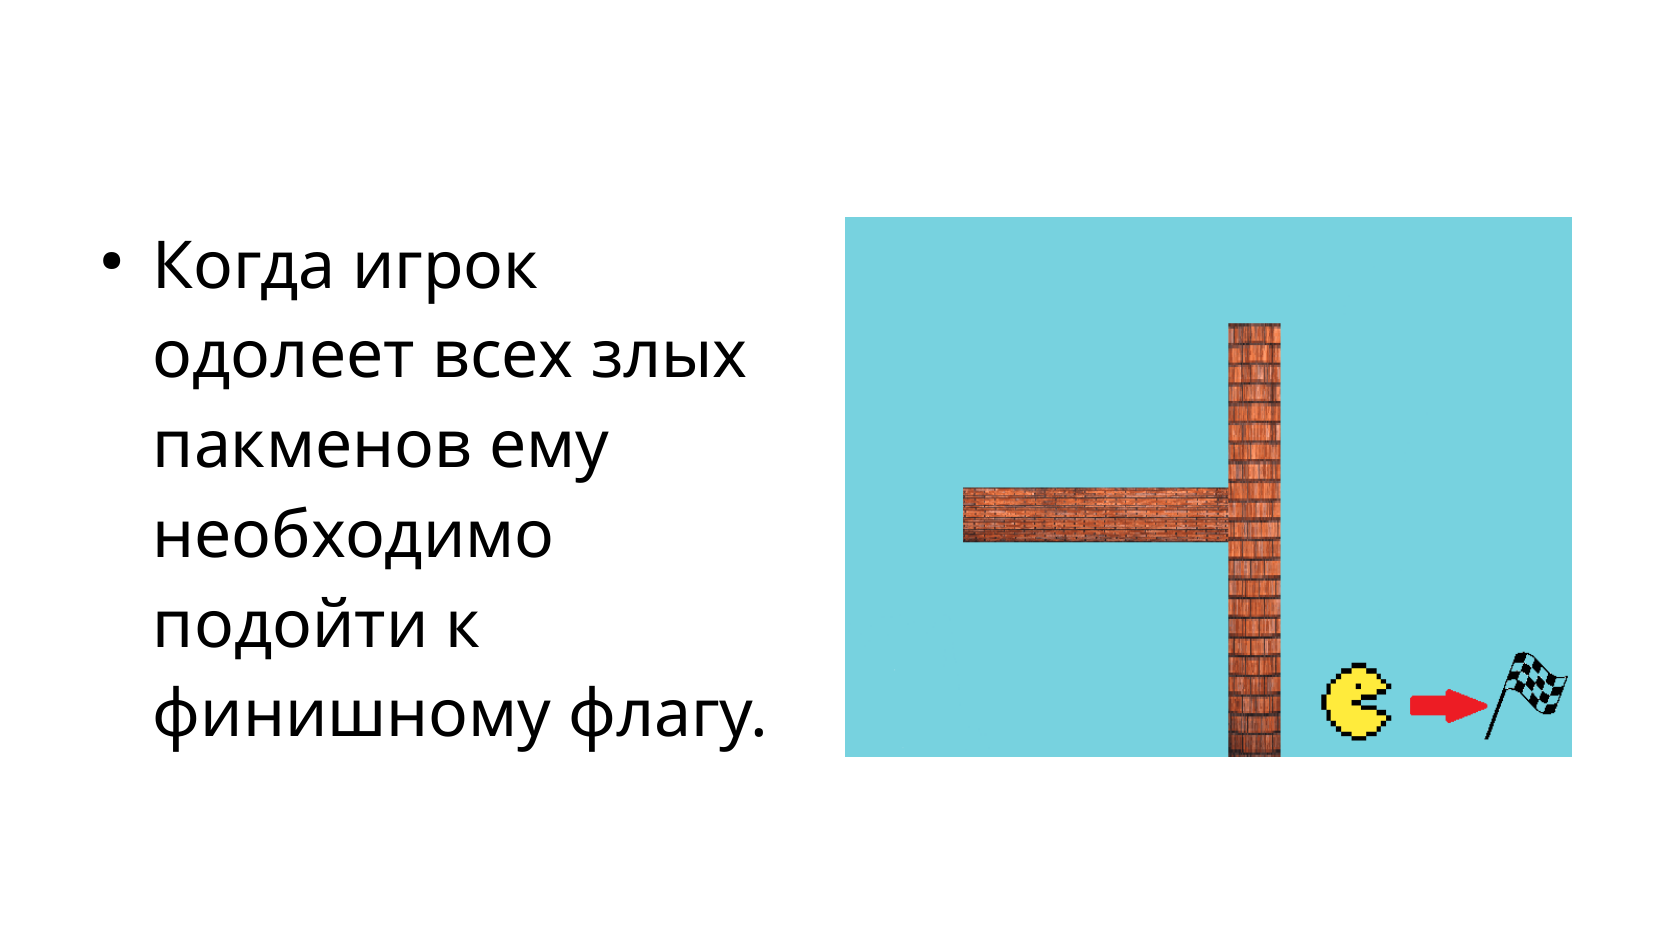

# Когда игрок одолеет всех злых пакменов ему необходимо подойти к финишному флагу.